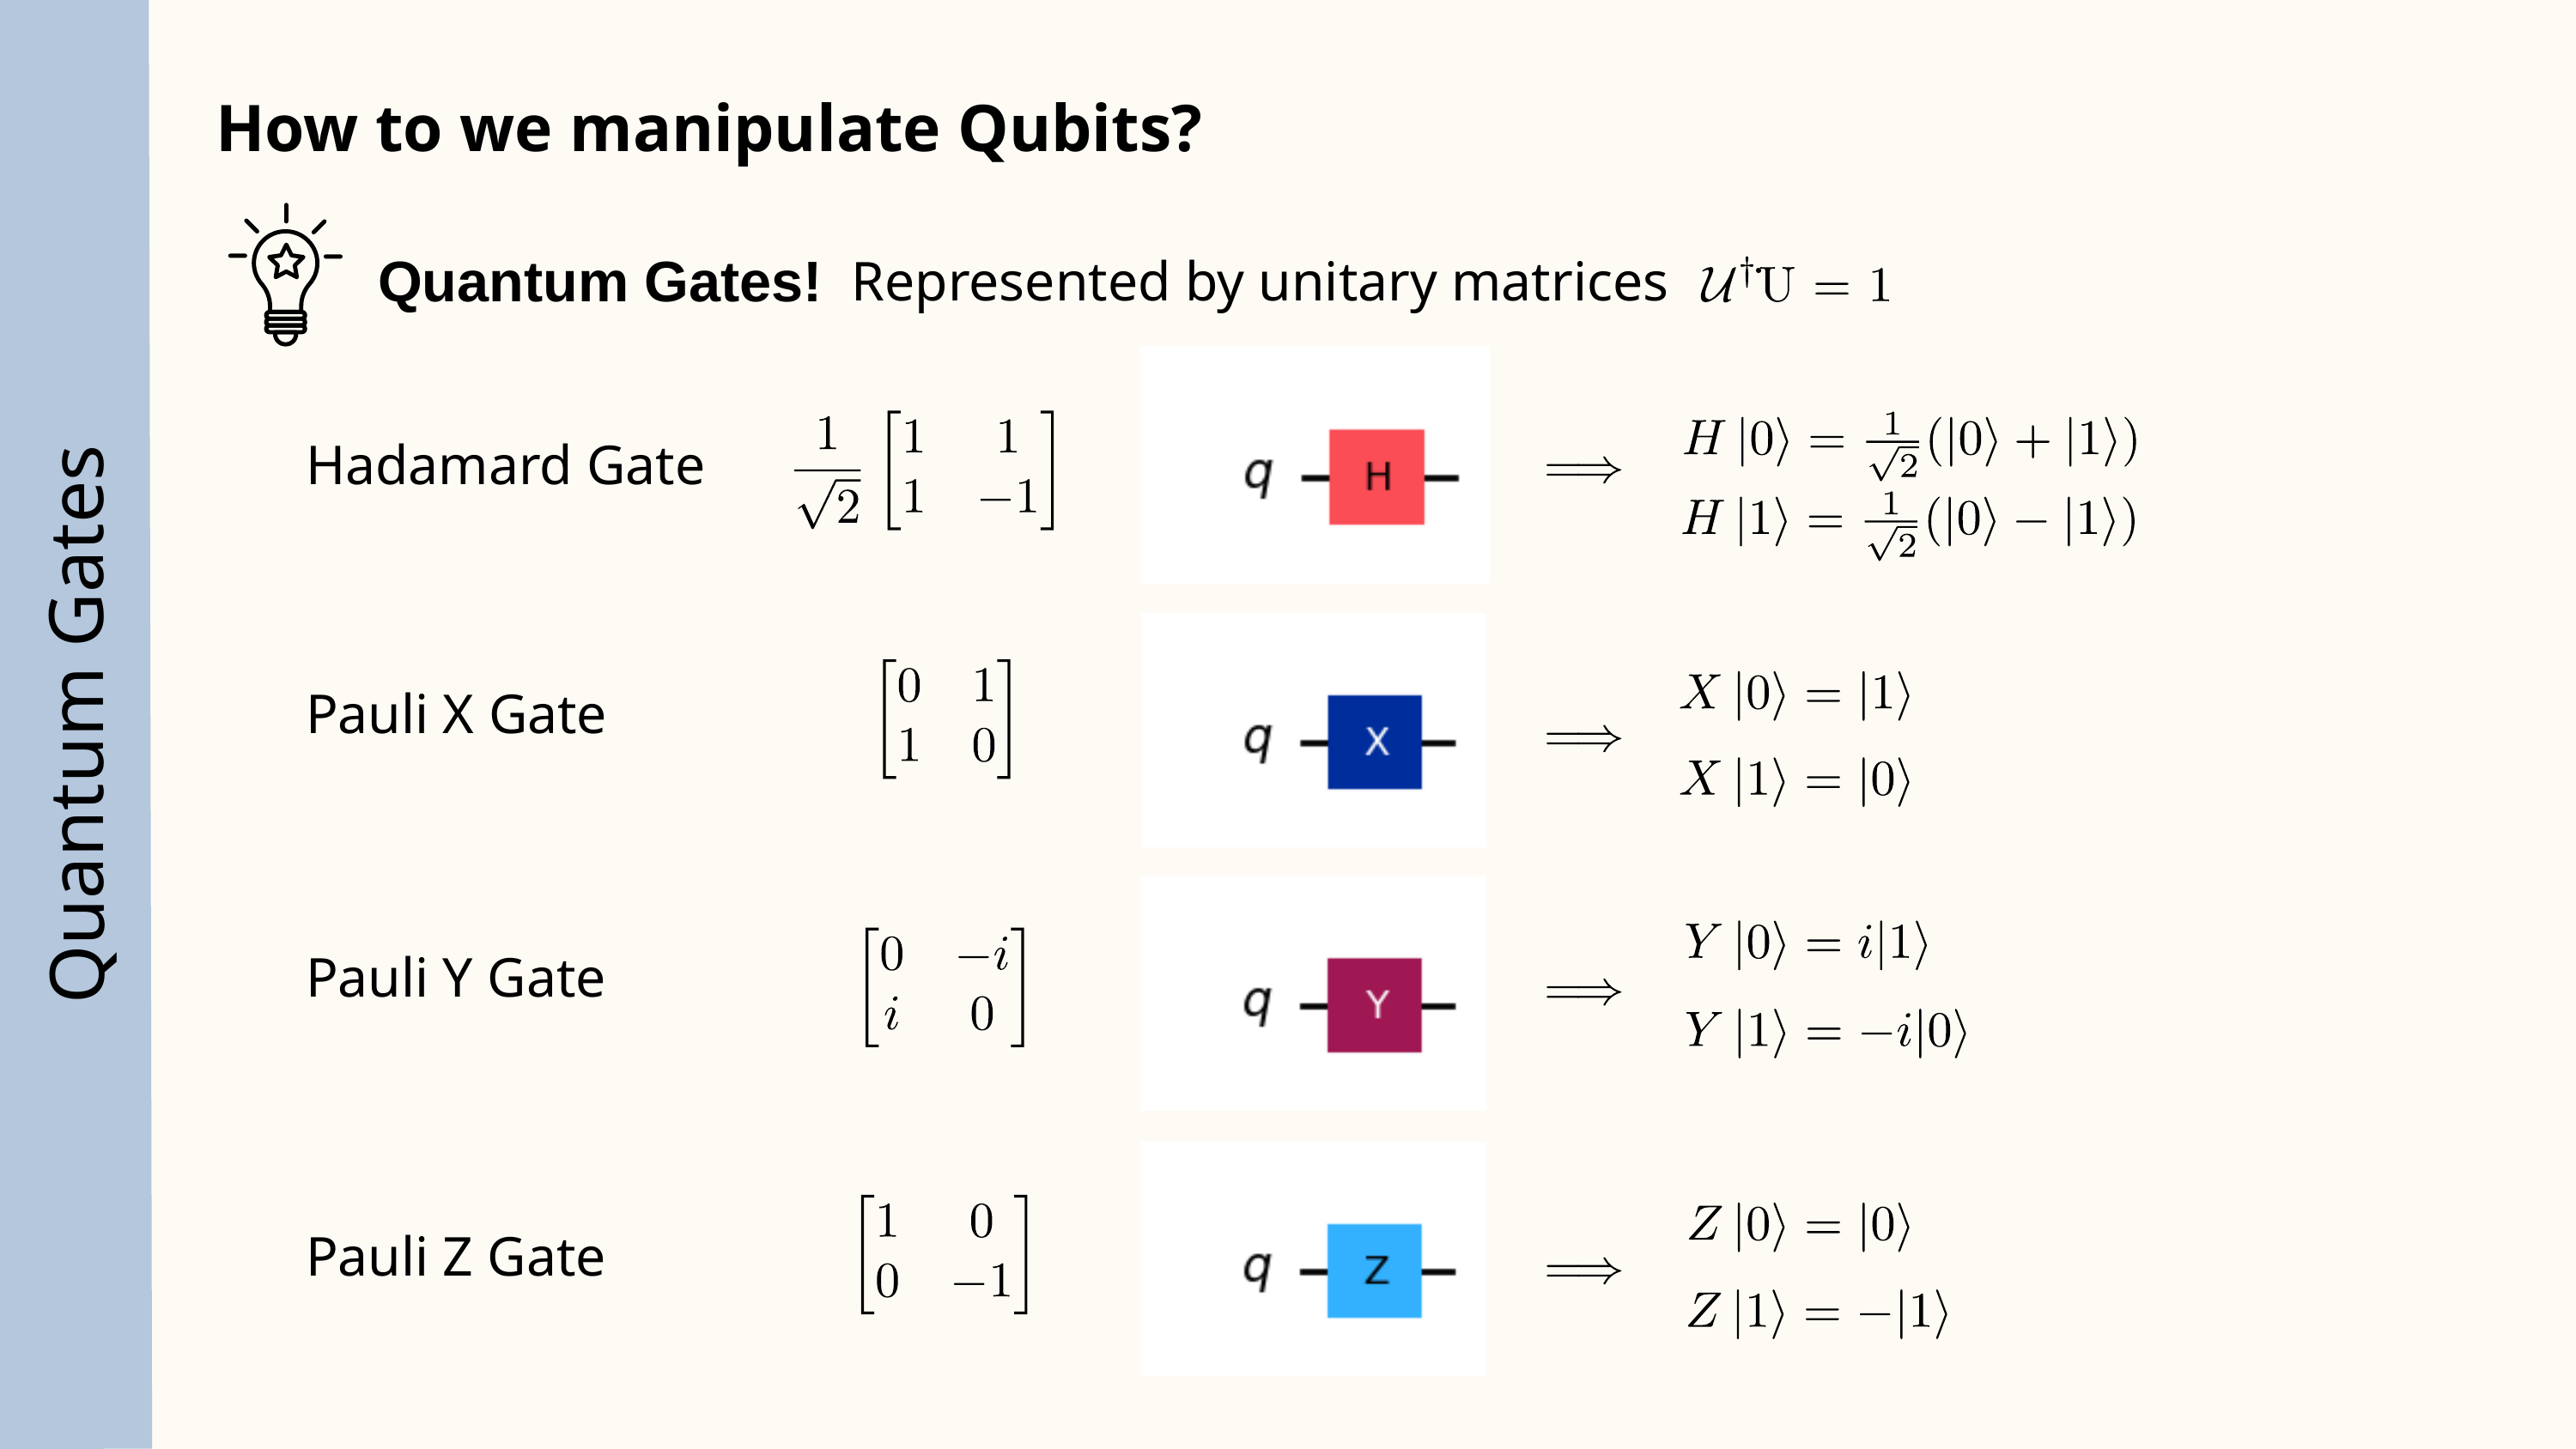

How to we manipulate Qubits?
Represented by unitary matrices
Quantum Gates!
Hadamard Gate
# Quantum Gates
Pauli X Gate
Pauli Y Gate
Pauli Z Gate